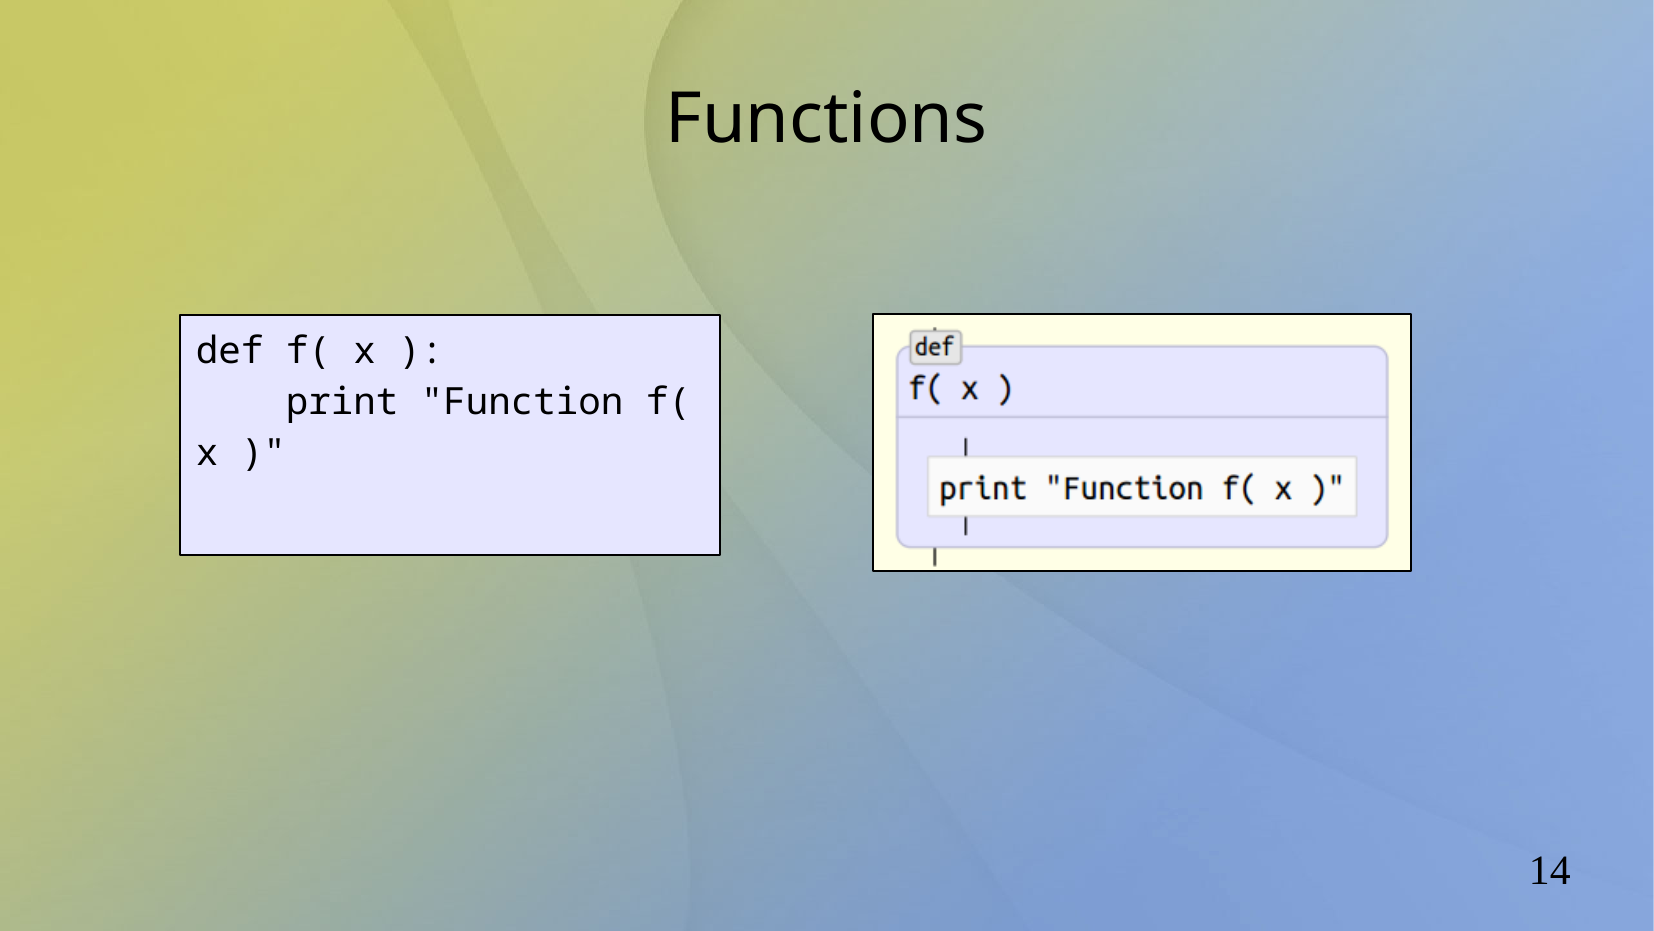

# Functions
def f( x ):
 print "Function f( x )"
14